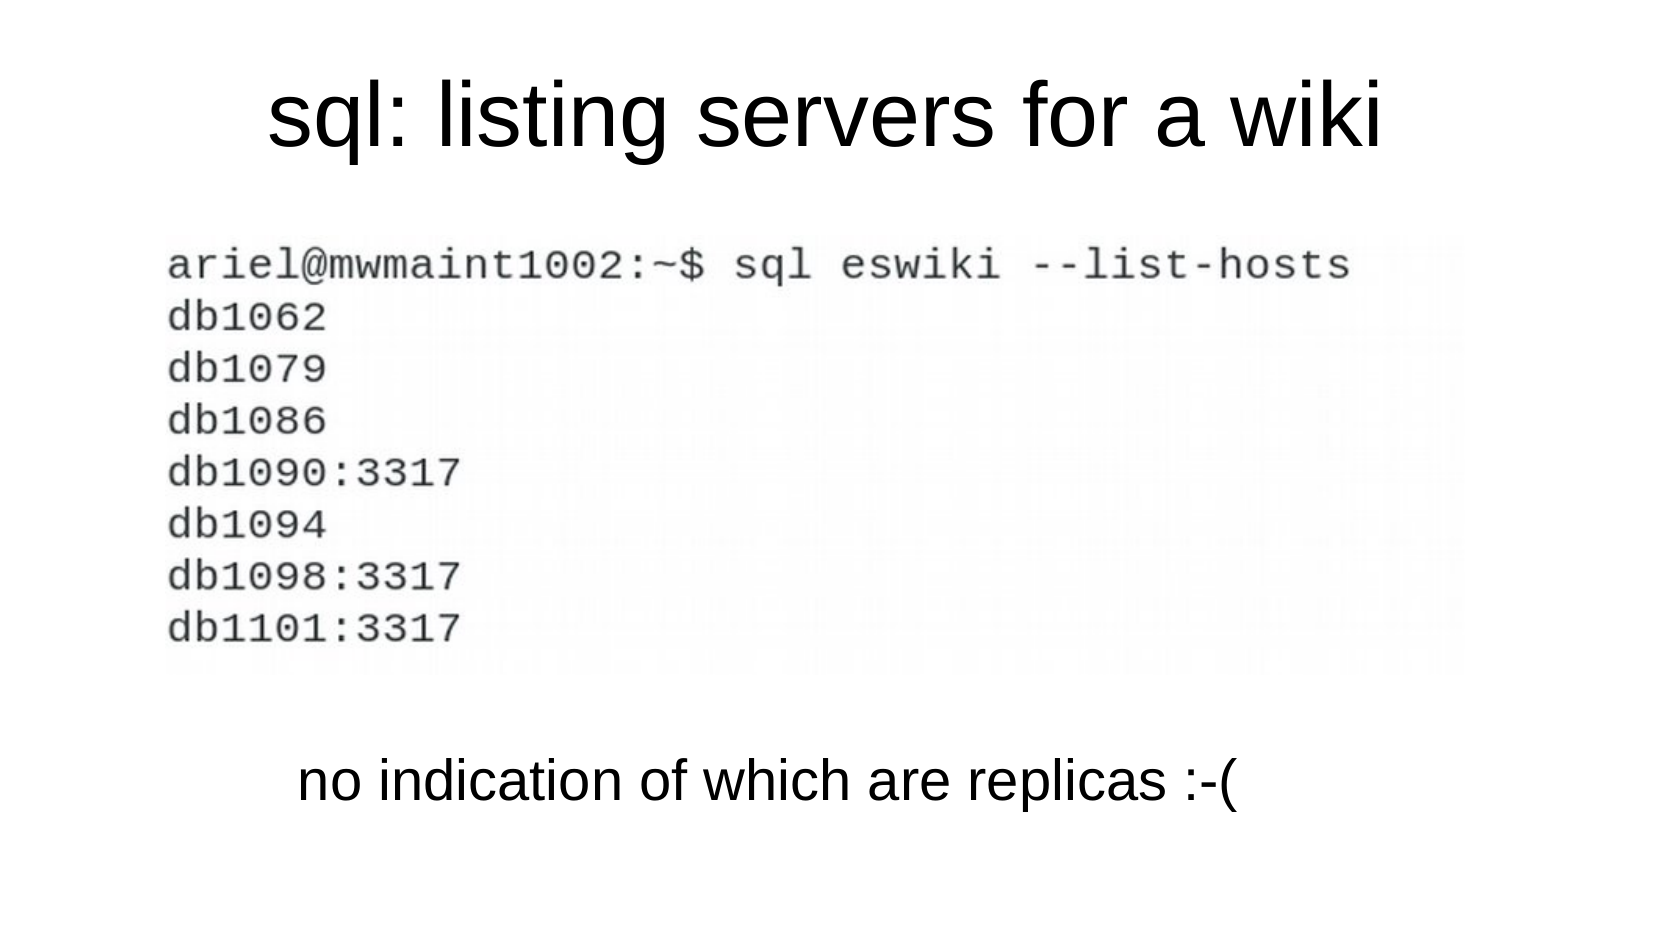

# sql: listing servers for a wiki
no indication of which are replicas :-(